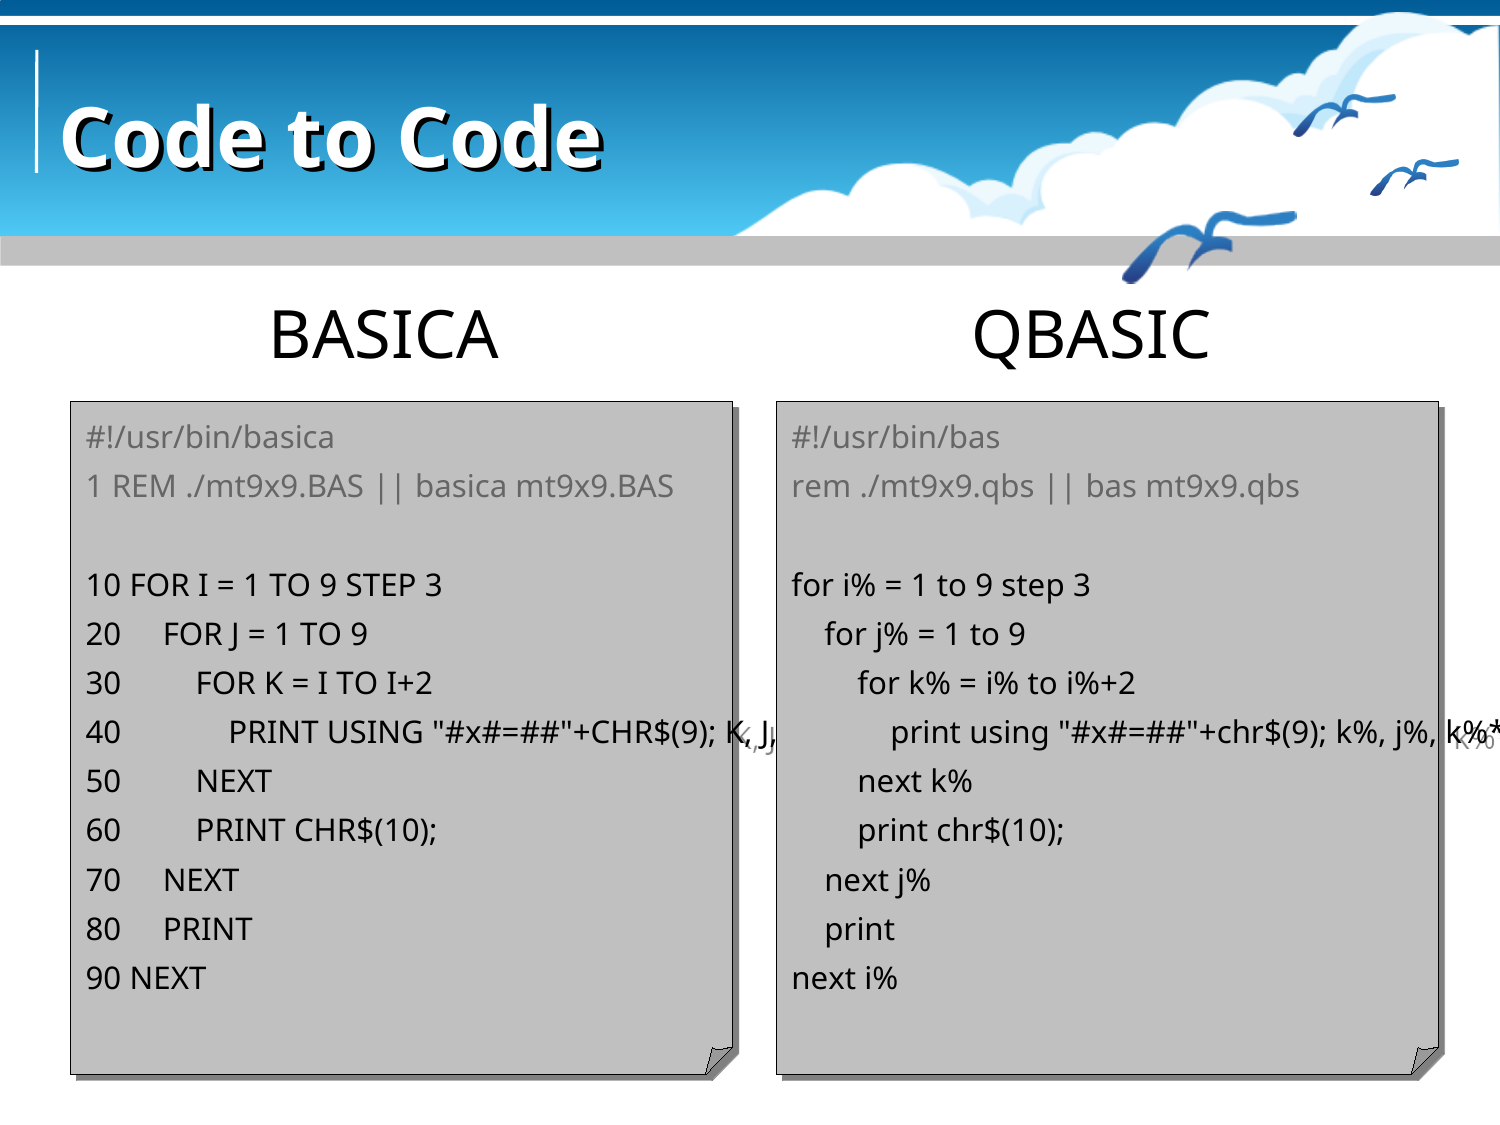

# Code to Code
QBASIC
BASICA
#!/usr/bin/basica
1 REM ./mt9x9.BAS || basica mt9x9.BAS
10 FOR I = 1 TO 9 STEP 3
20 FOR J = 1 TO 9
30 FOR K = I TO I+2
40 PRINT USING "#x#=##"+CHR$(9); K, J, K*J;
50 NEXT
60 PRINT CHR$(10);
70 NEXT
80 PRINT
90 NEXT
#!/usr/bin/bas
rem ./mt9x9.qbs || bas mt9x9.qbs
for i% = 1 to 9 step 3
 for j% = 1 to 9
 for k% = i% to i%+2
 print using "#x#=##"+chr$(9); k%, j%, k%*j%;
 next k%
 print chr$(10);
 next j%
 print
next i%